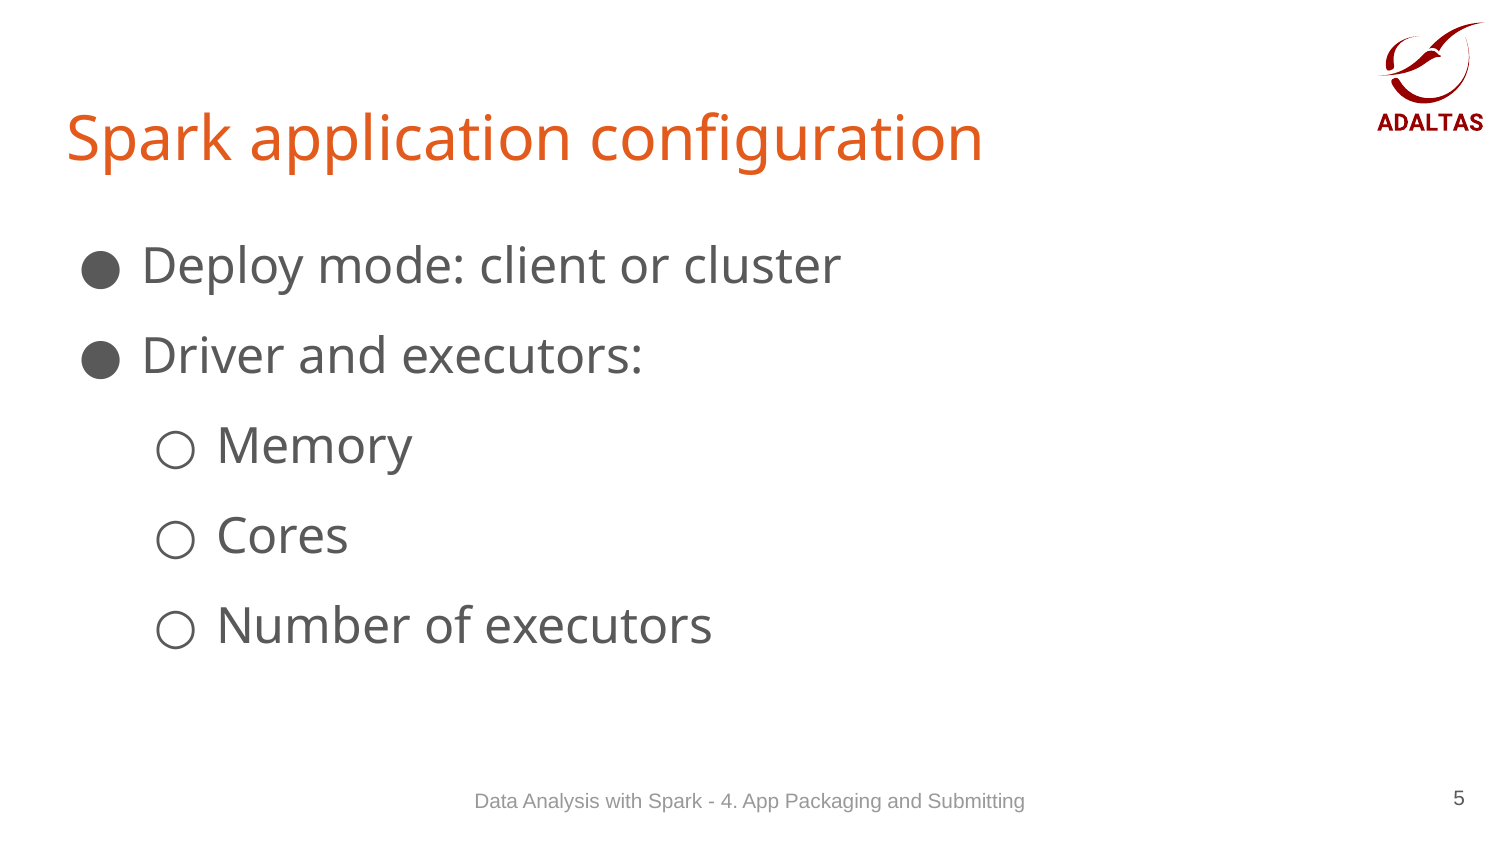

Spark application configuration
# Deploy mode: client or cluster
Driver and executors:
Memory
Cores
Number of executors
Data Analysis with Spark - 4. App Packaging and Submitting